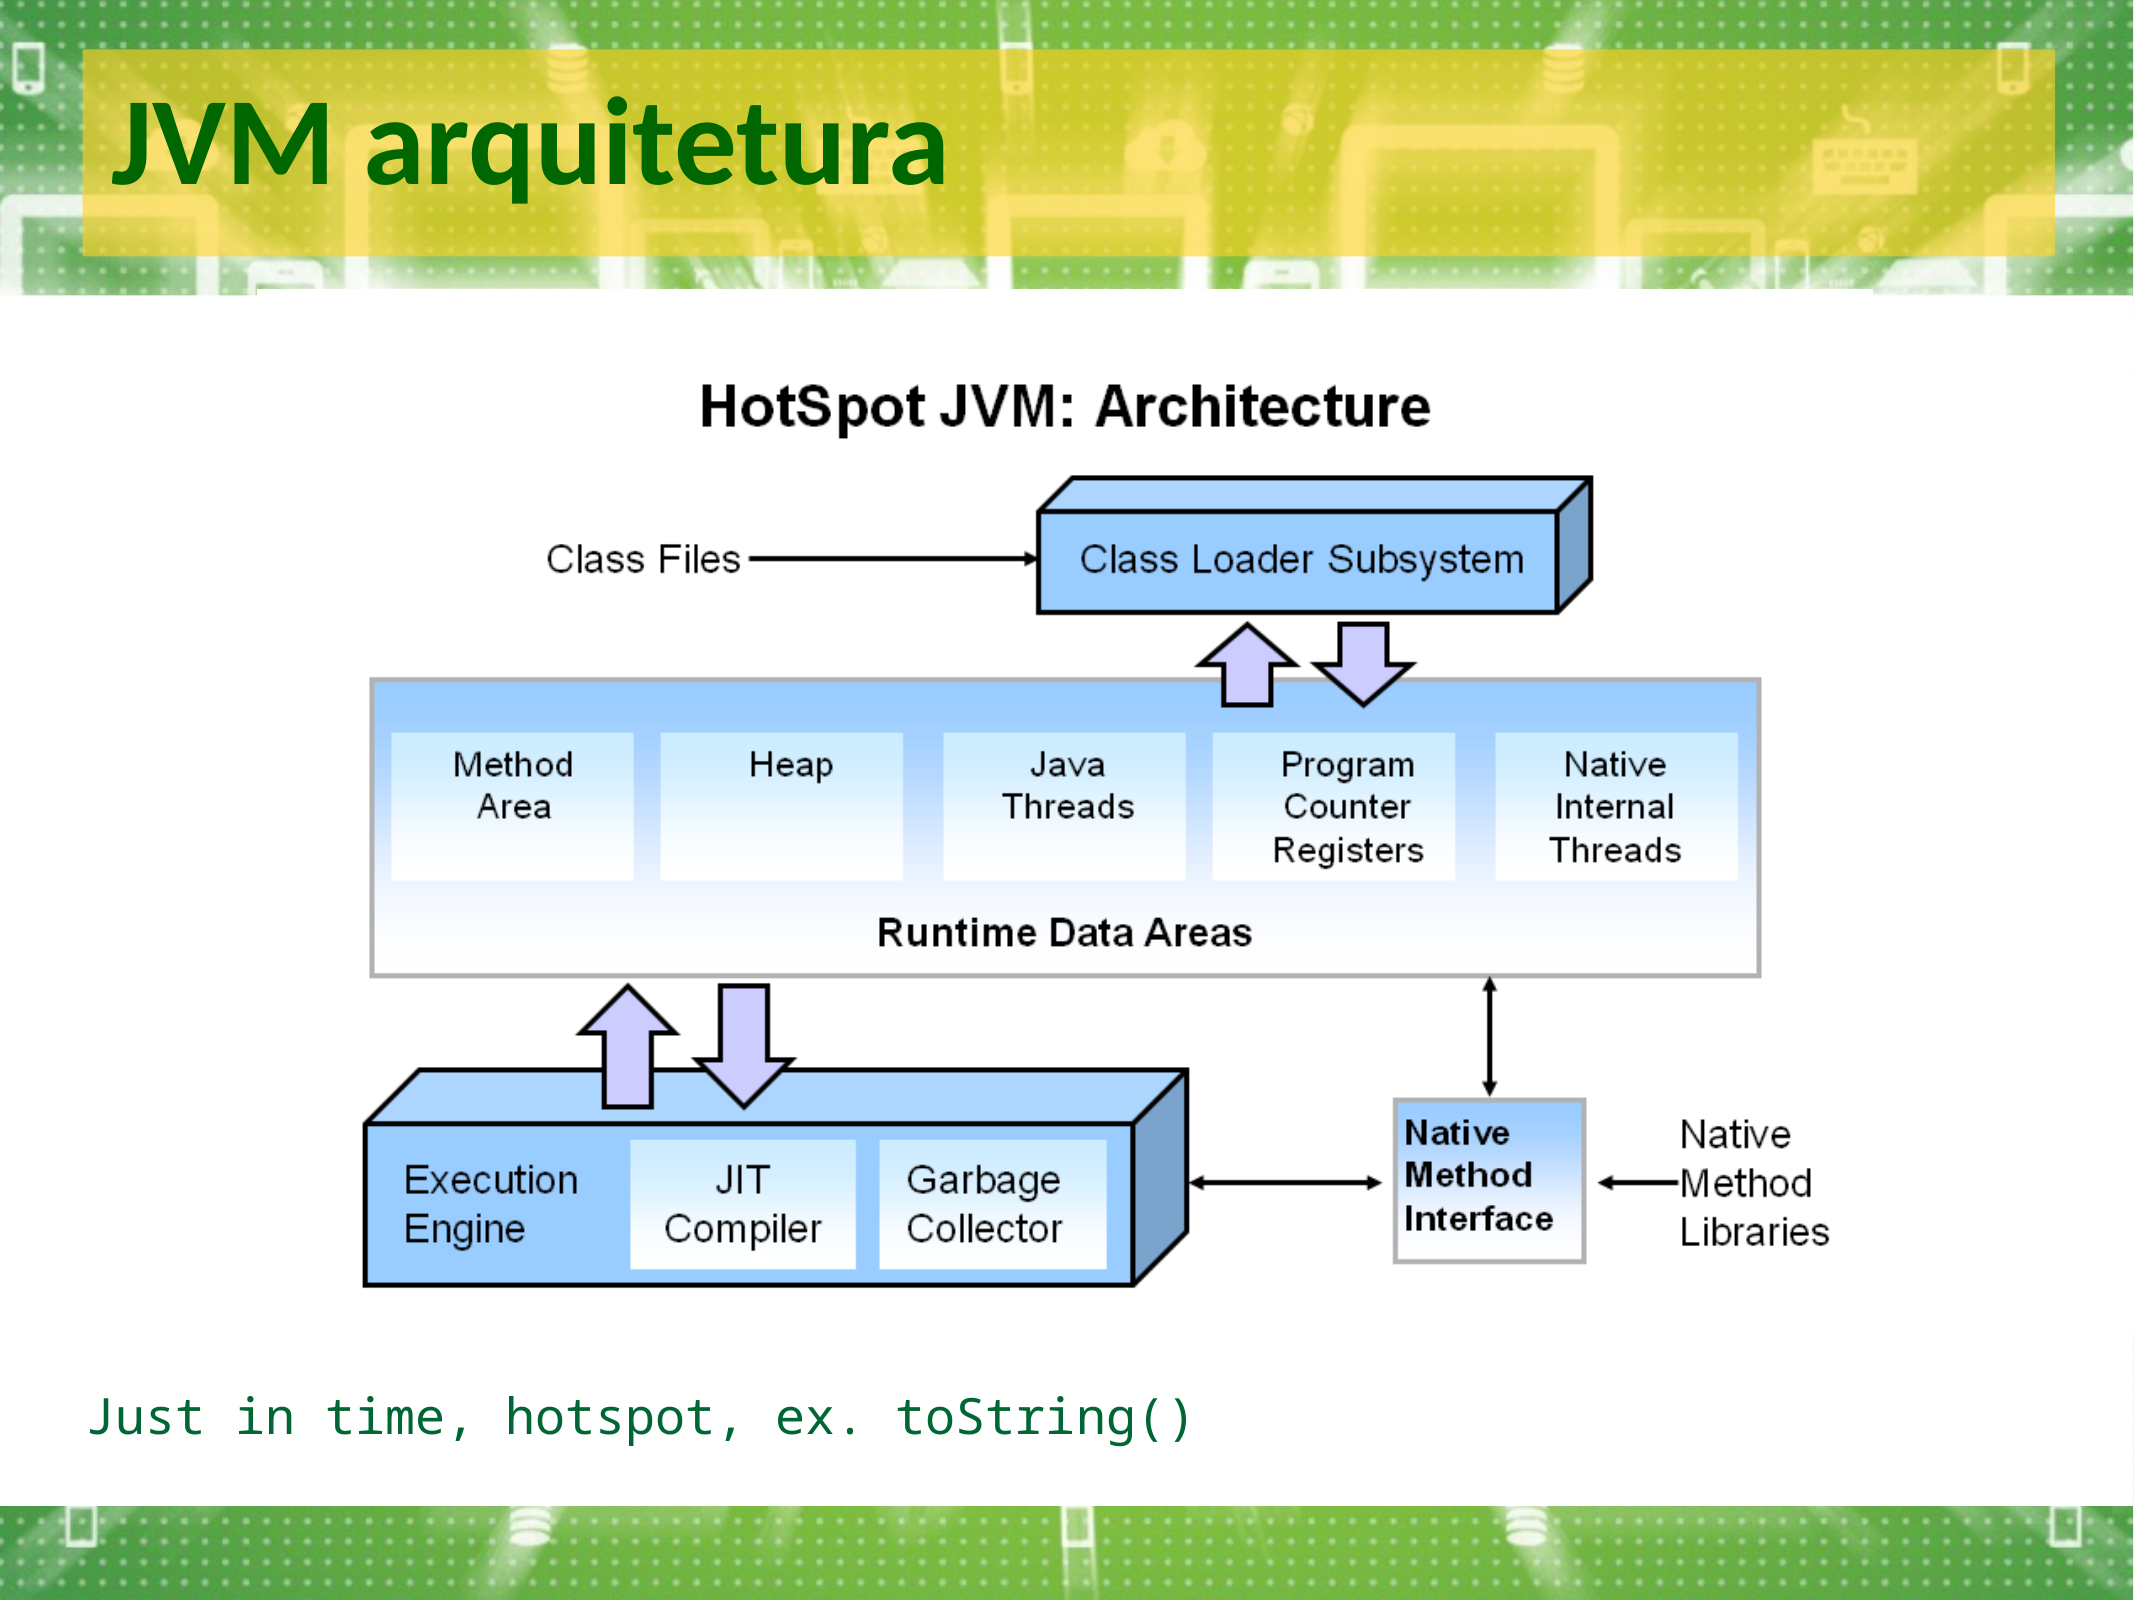

# JVM arquitetura
Just in time, hotspot, ex. toString()